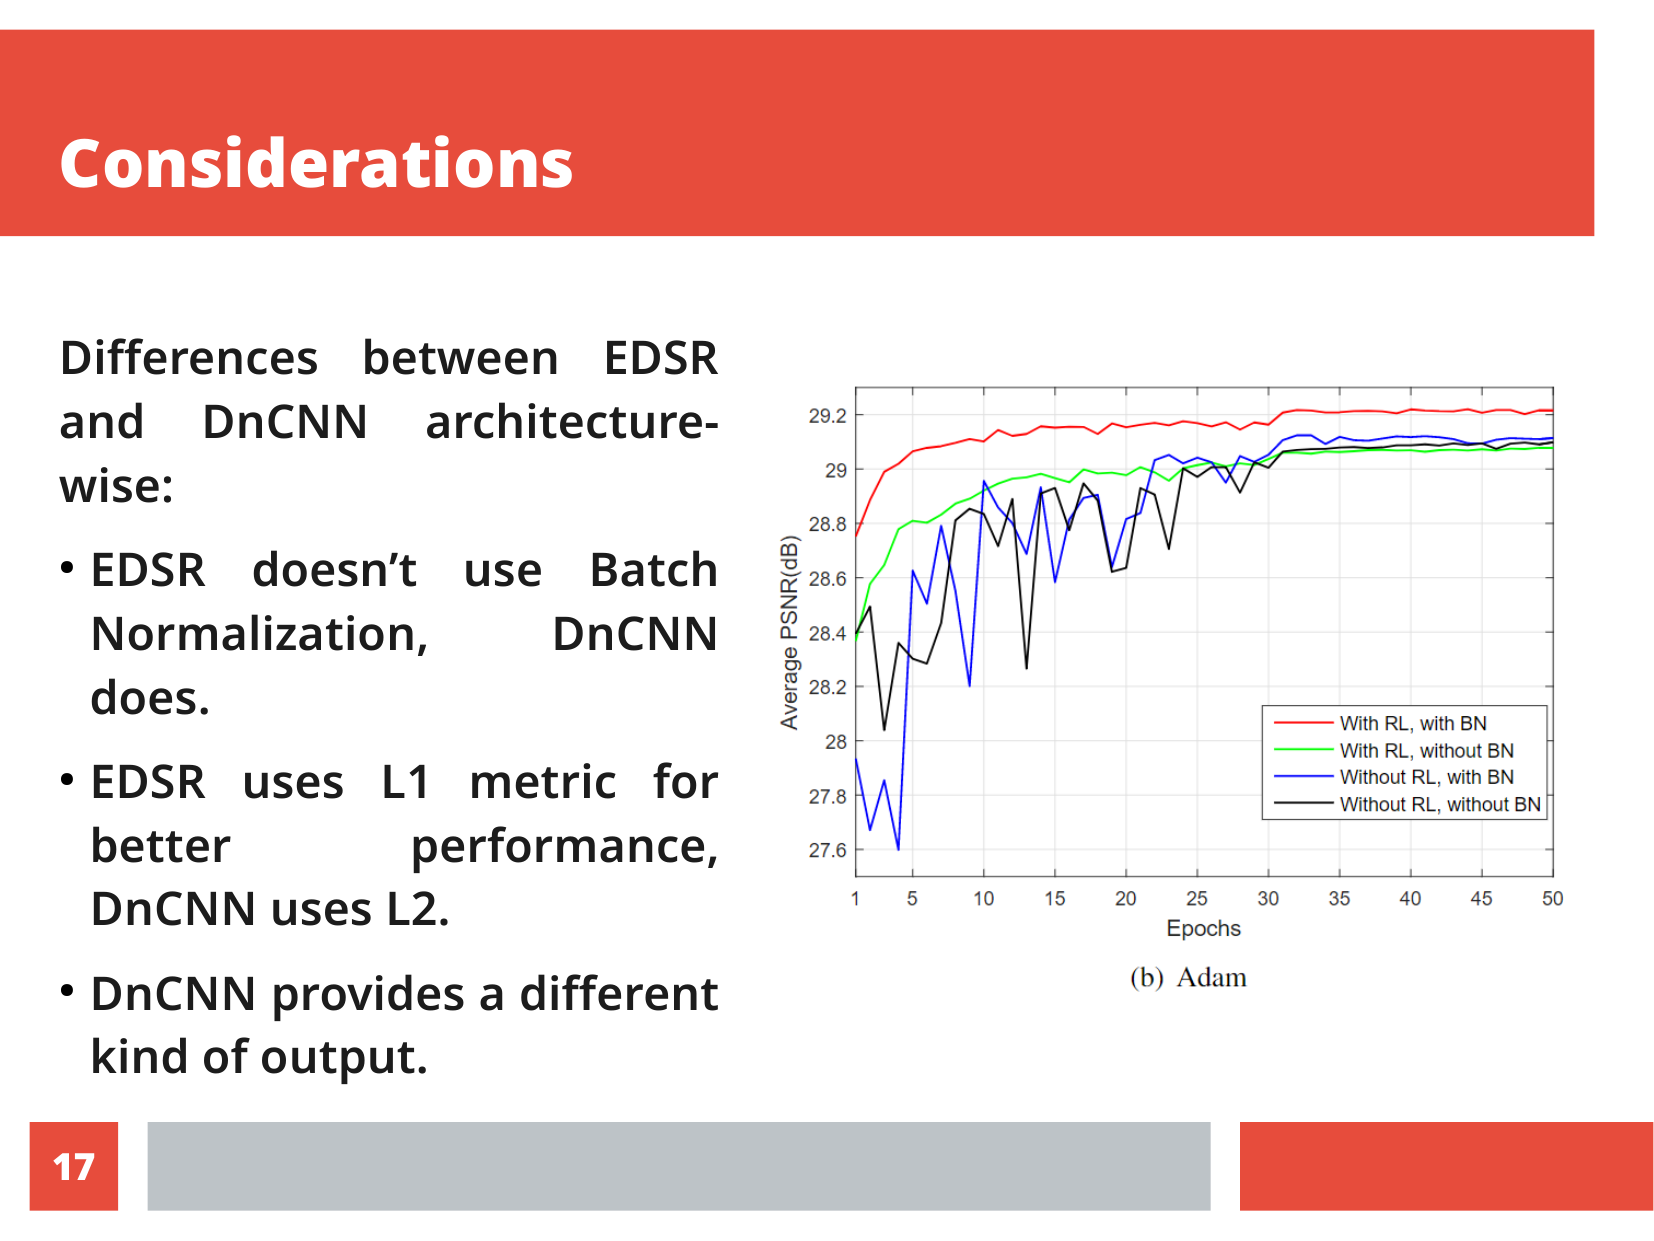

# Considerations
Differences between EDSR and DnCNN architecture-wise:
EDSR doesn’t use Batch Normalization, DnCNN does.
EDSR uses L1 metric for better performance, DnCNN uses L2.
DnCNN provides a different kind of output.
17